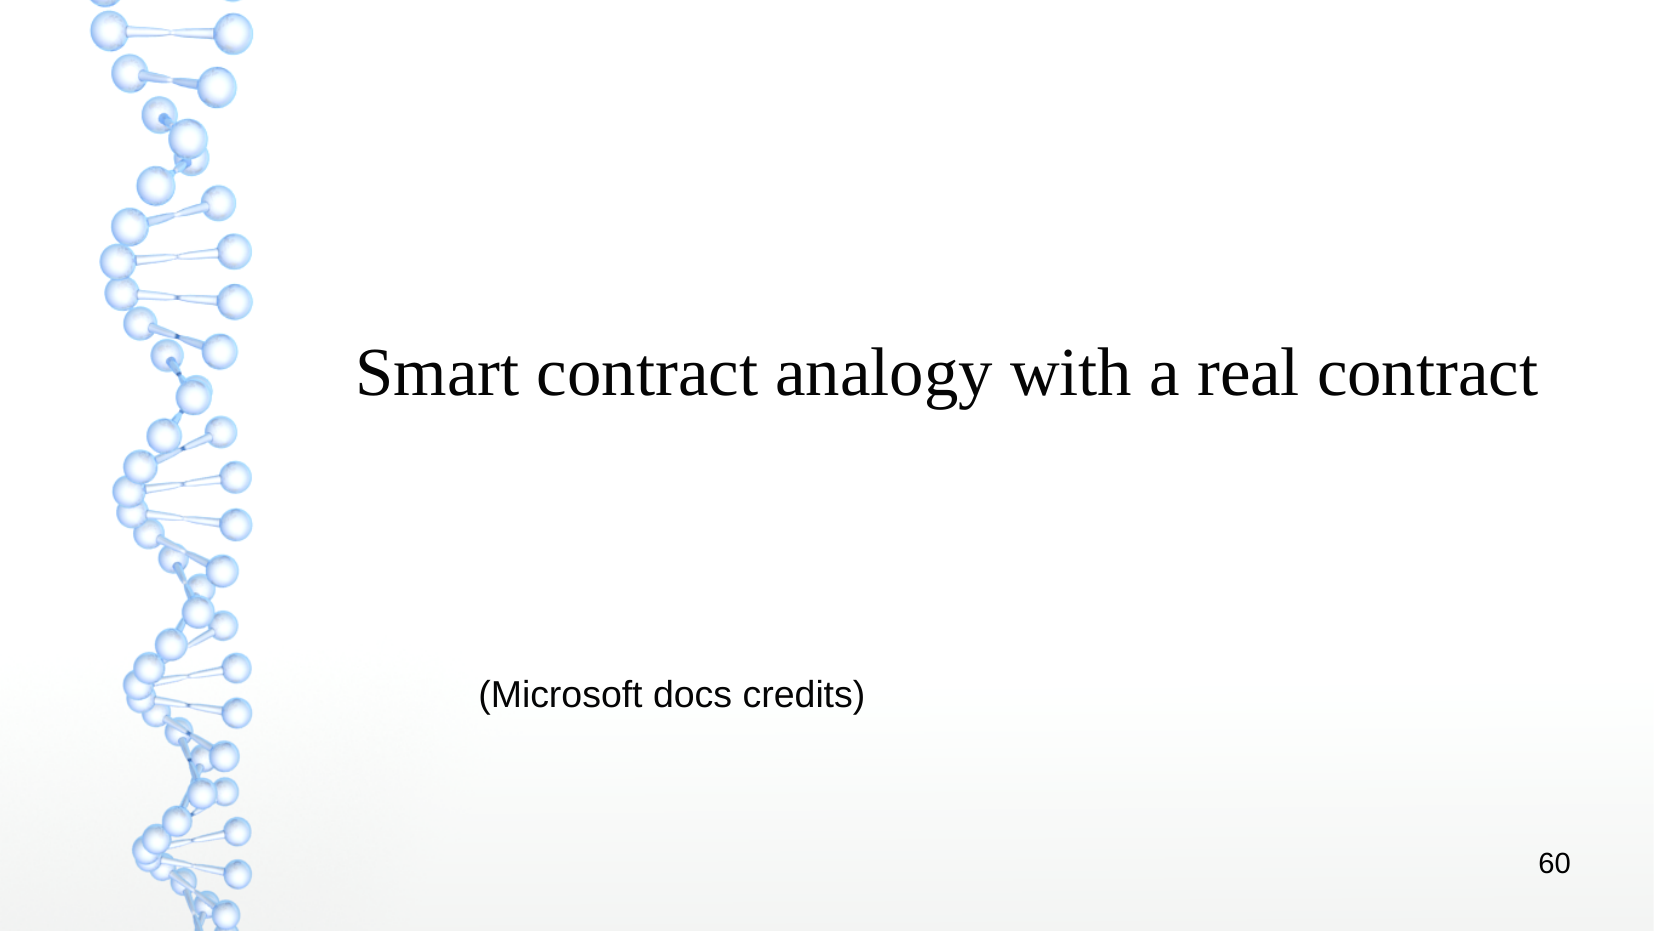

# Smart contract analogy with a real contract
(Microsoft docs credits)
60